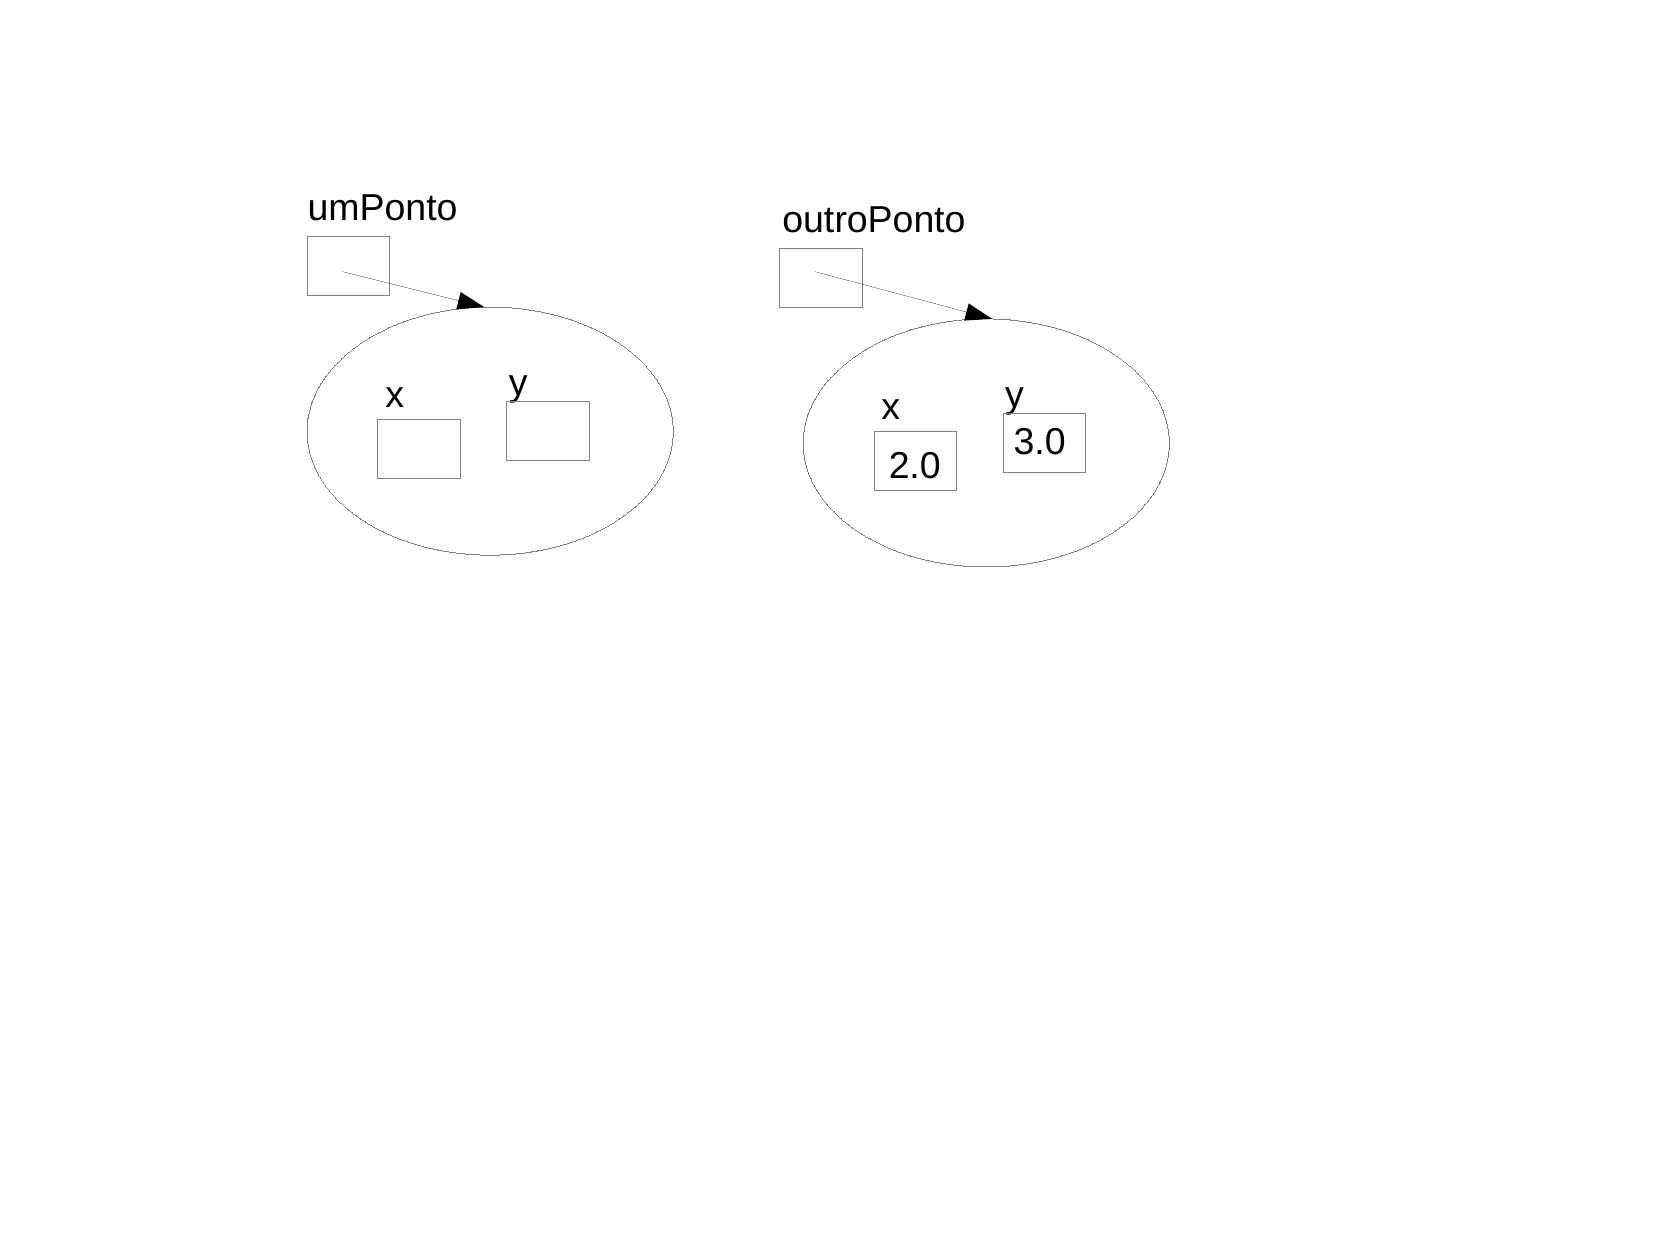

umPonto
outroPonto
y
x
y
x
3.0
2.0